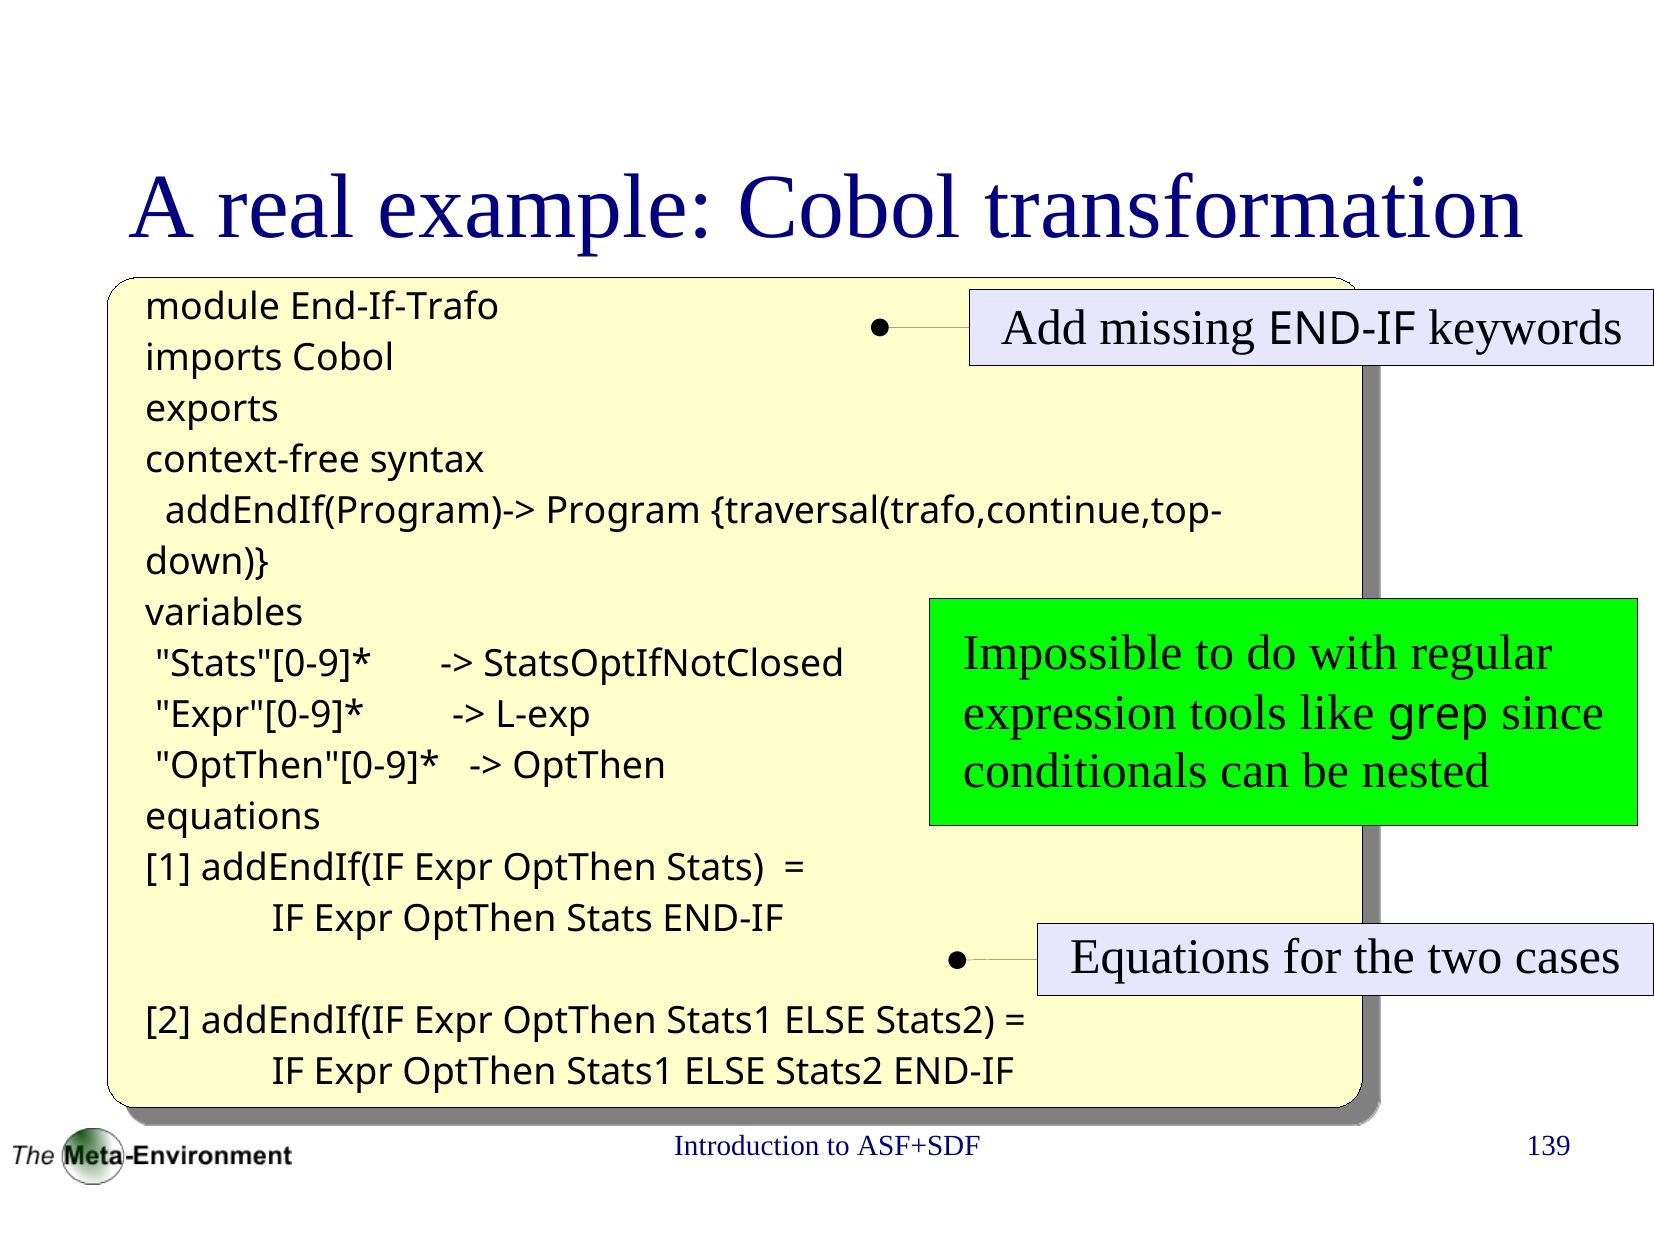

# A real example: Cobol transformation
module End-If-Trafo
imports Cobol
exports
context-free syntax
 addEndIf(Program)-> Program {traversal(trafo,continue,top-down)}
variables
 "Stats"[0-9]* -> StatsOptIfNotClosed
 "Expr"[0-9]* -> L-exp
 "OptThen"[0-9]* -> OptThen
equations
[1] addEndIf(IF Expr OptThen Stats) =
 IF Expr OptThen Stats END-IF
[2] addEndIf(IF Expr OptThen Stats1 ELSE Stats2) =
 IF Expr OptThen Stats1 ELSE Stats2 END-IF
Impossible to do with regular
expression tools like grep since
conditionals can be nested
139